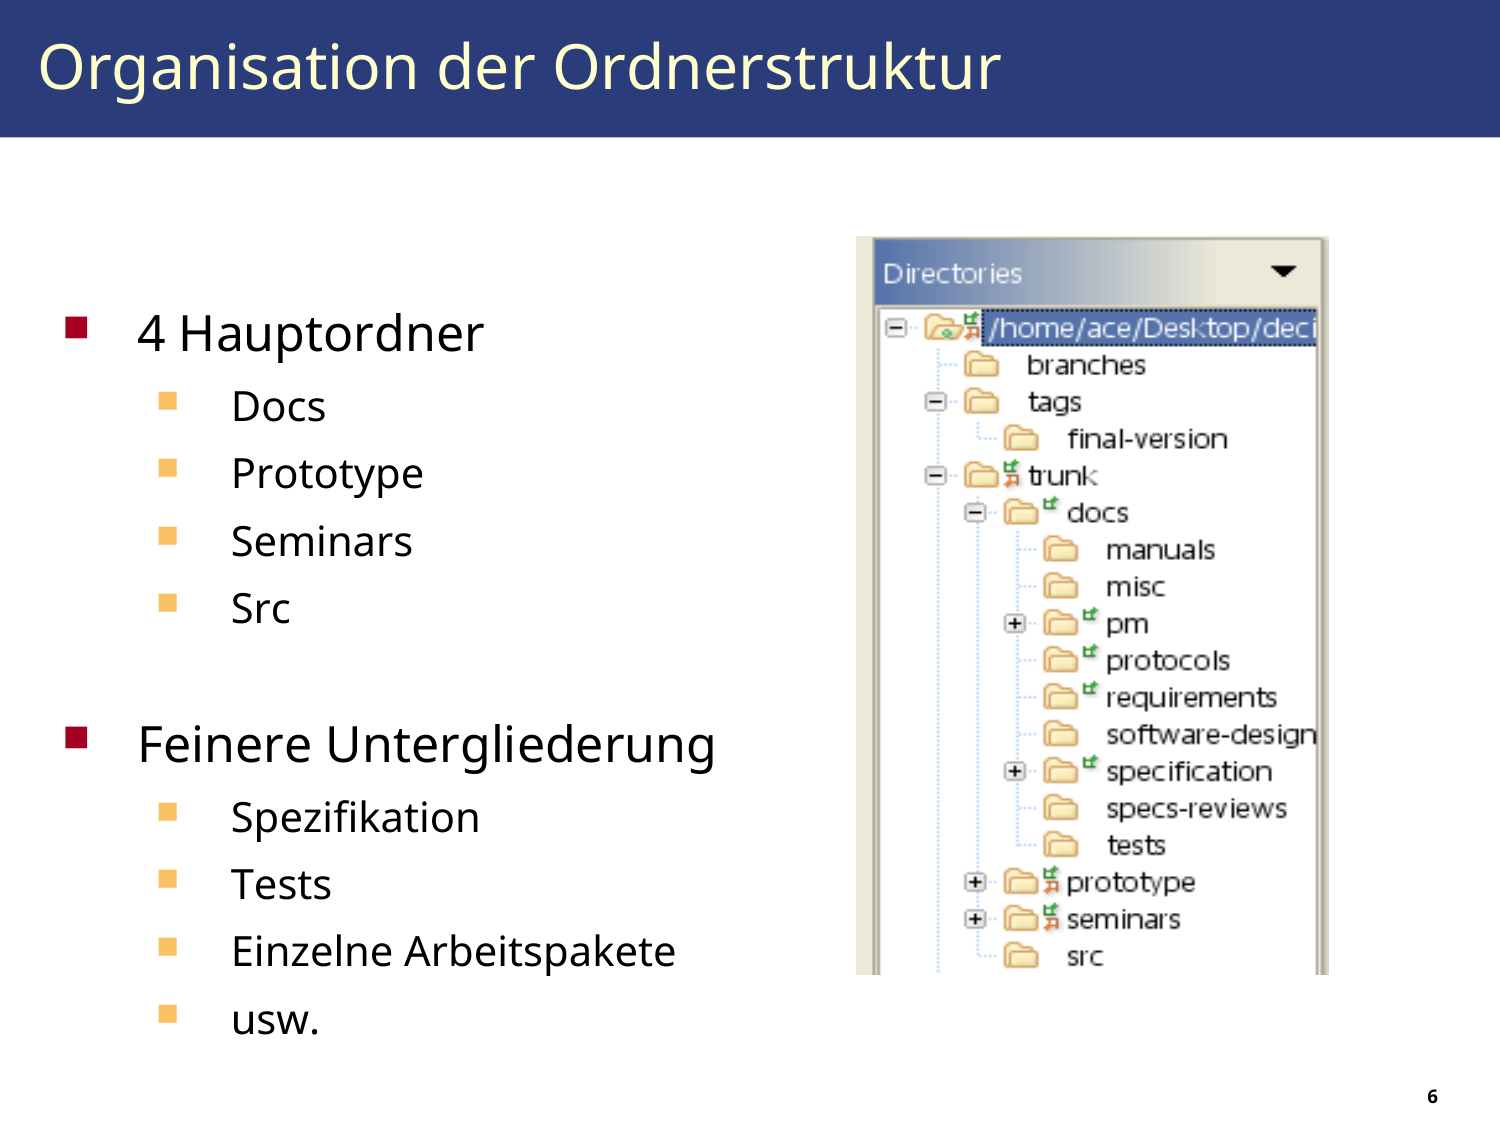

# Organisation der Ordnerstruktur
4 Hauptordner
Docs
Prototype
Seminars
Src
Feinere Untergliederung
Spezifikation
Tests
Einzelne Arbeitspakete
usw.
6